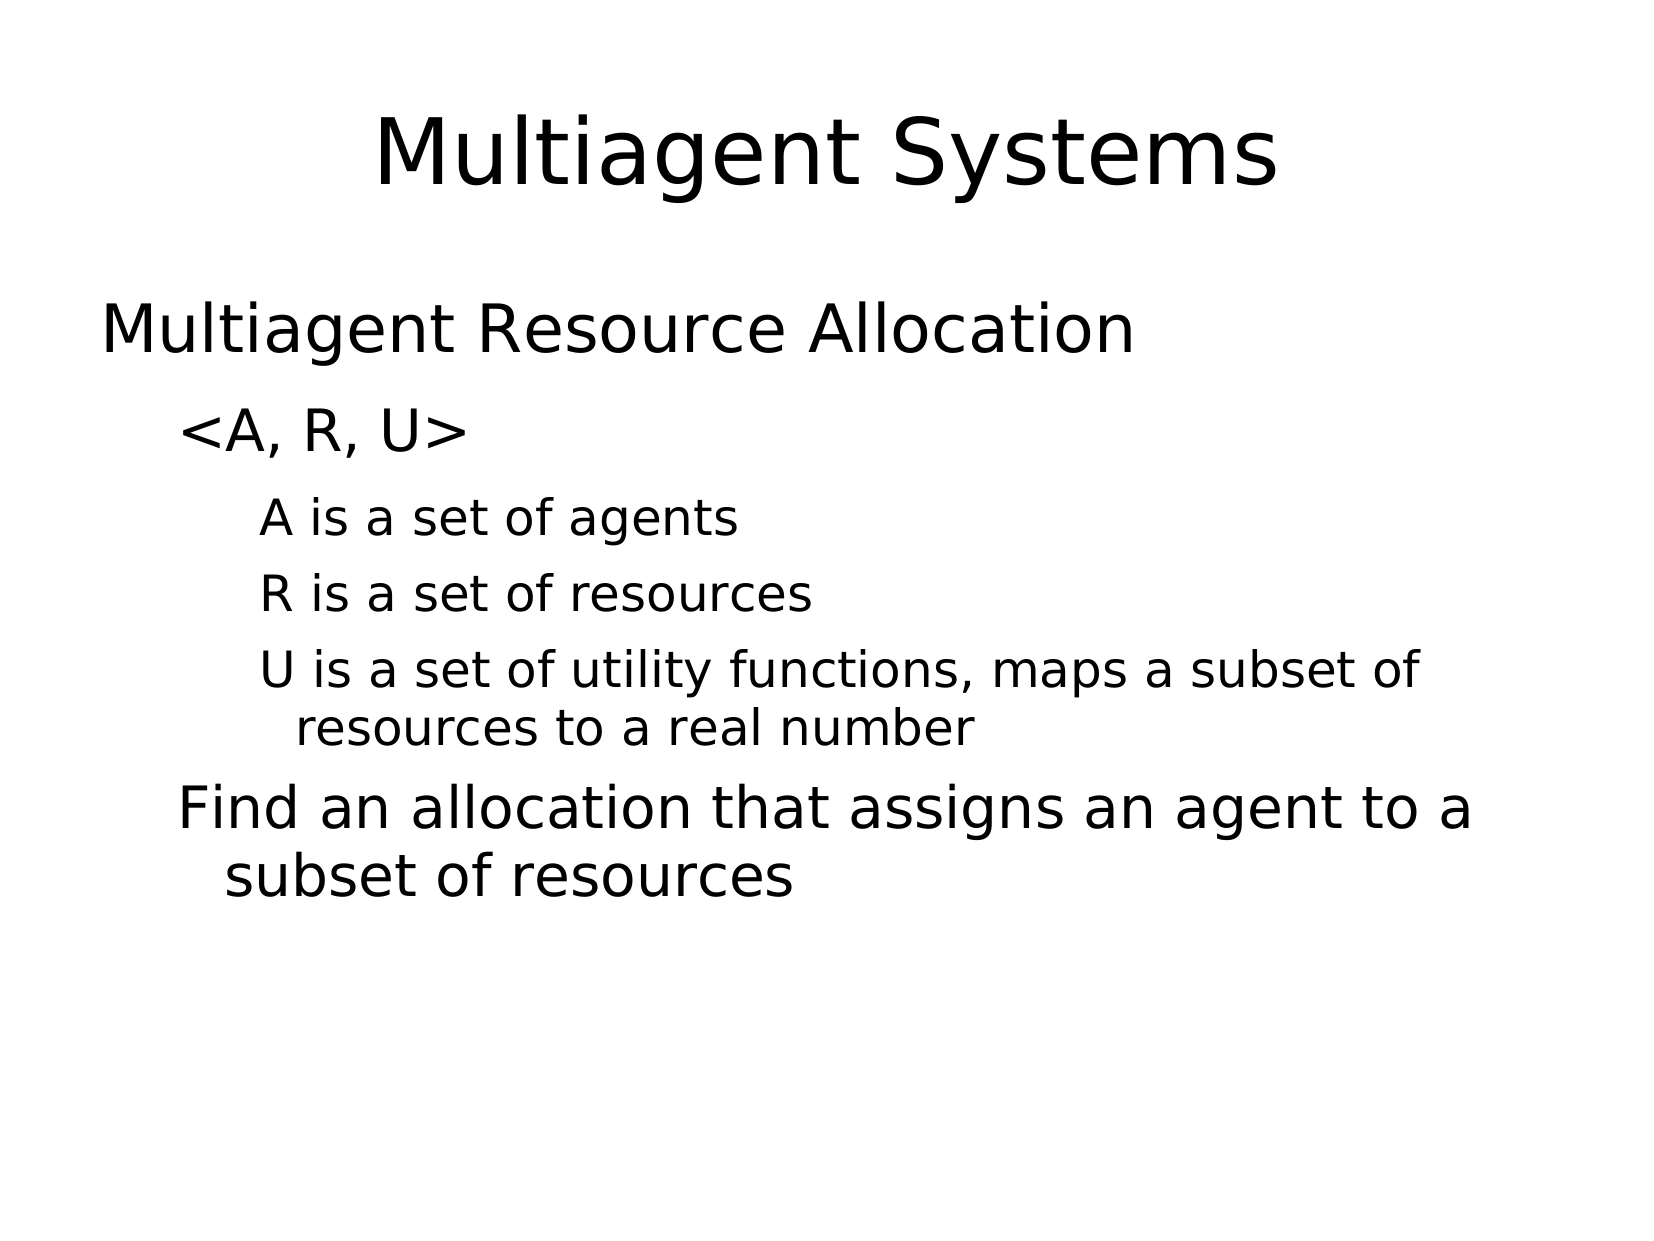

# Multiagent Systems
Multiagent Resource Allocation
<A, R, U>
A is a set of agents
R is a set of resources
U is a set of utility functions, maps a subset of resources to a real number
Find an allocation that assigns an agent to a subset of resources